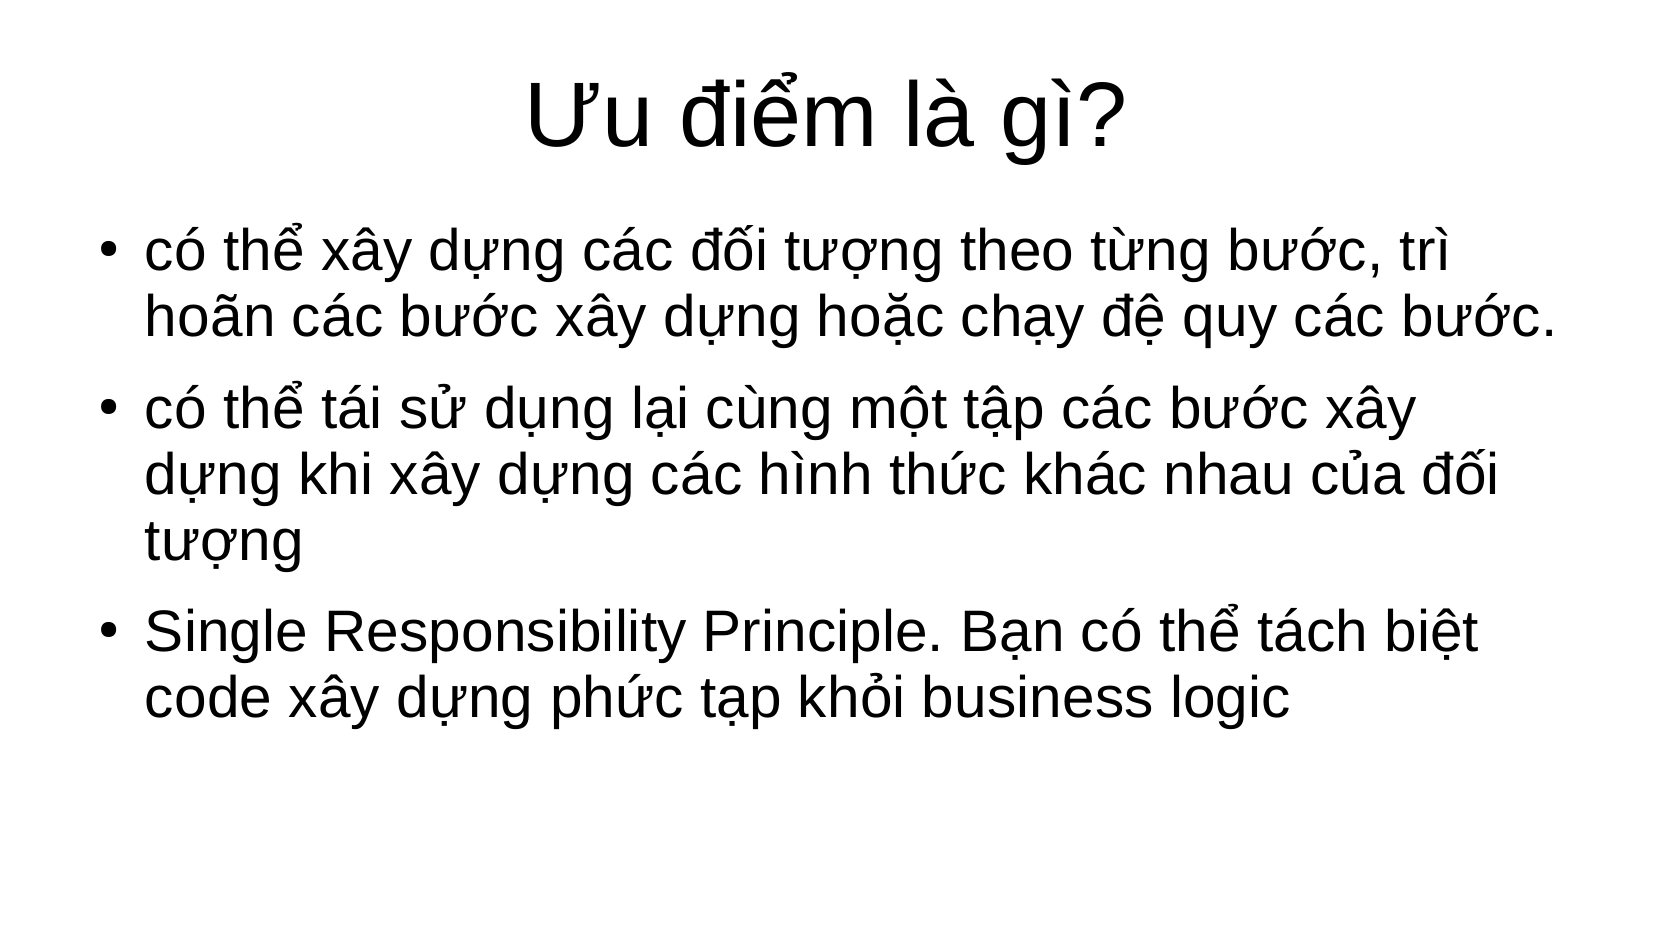

# Ưu điểm là gì?
có thể xây dựng các đối tượng theo từng bước, trì hoãn các bước xây dựng hoặc chạy đệ quy các bước.
có thể tái sử dụng lại cùng một tập các bước xây dựng khi xây dựng các hình thức khác nhau của đối tượng
Single Responsibility Principle. Bạn có thể tách biệt code xây dựng phức tạp khỏi business logic